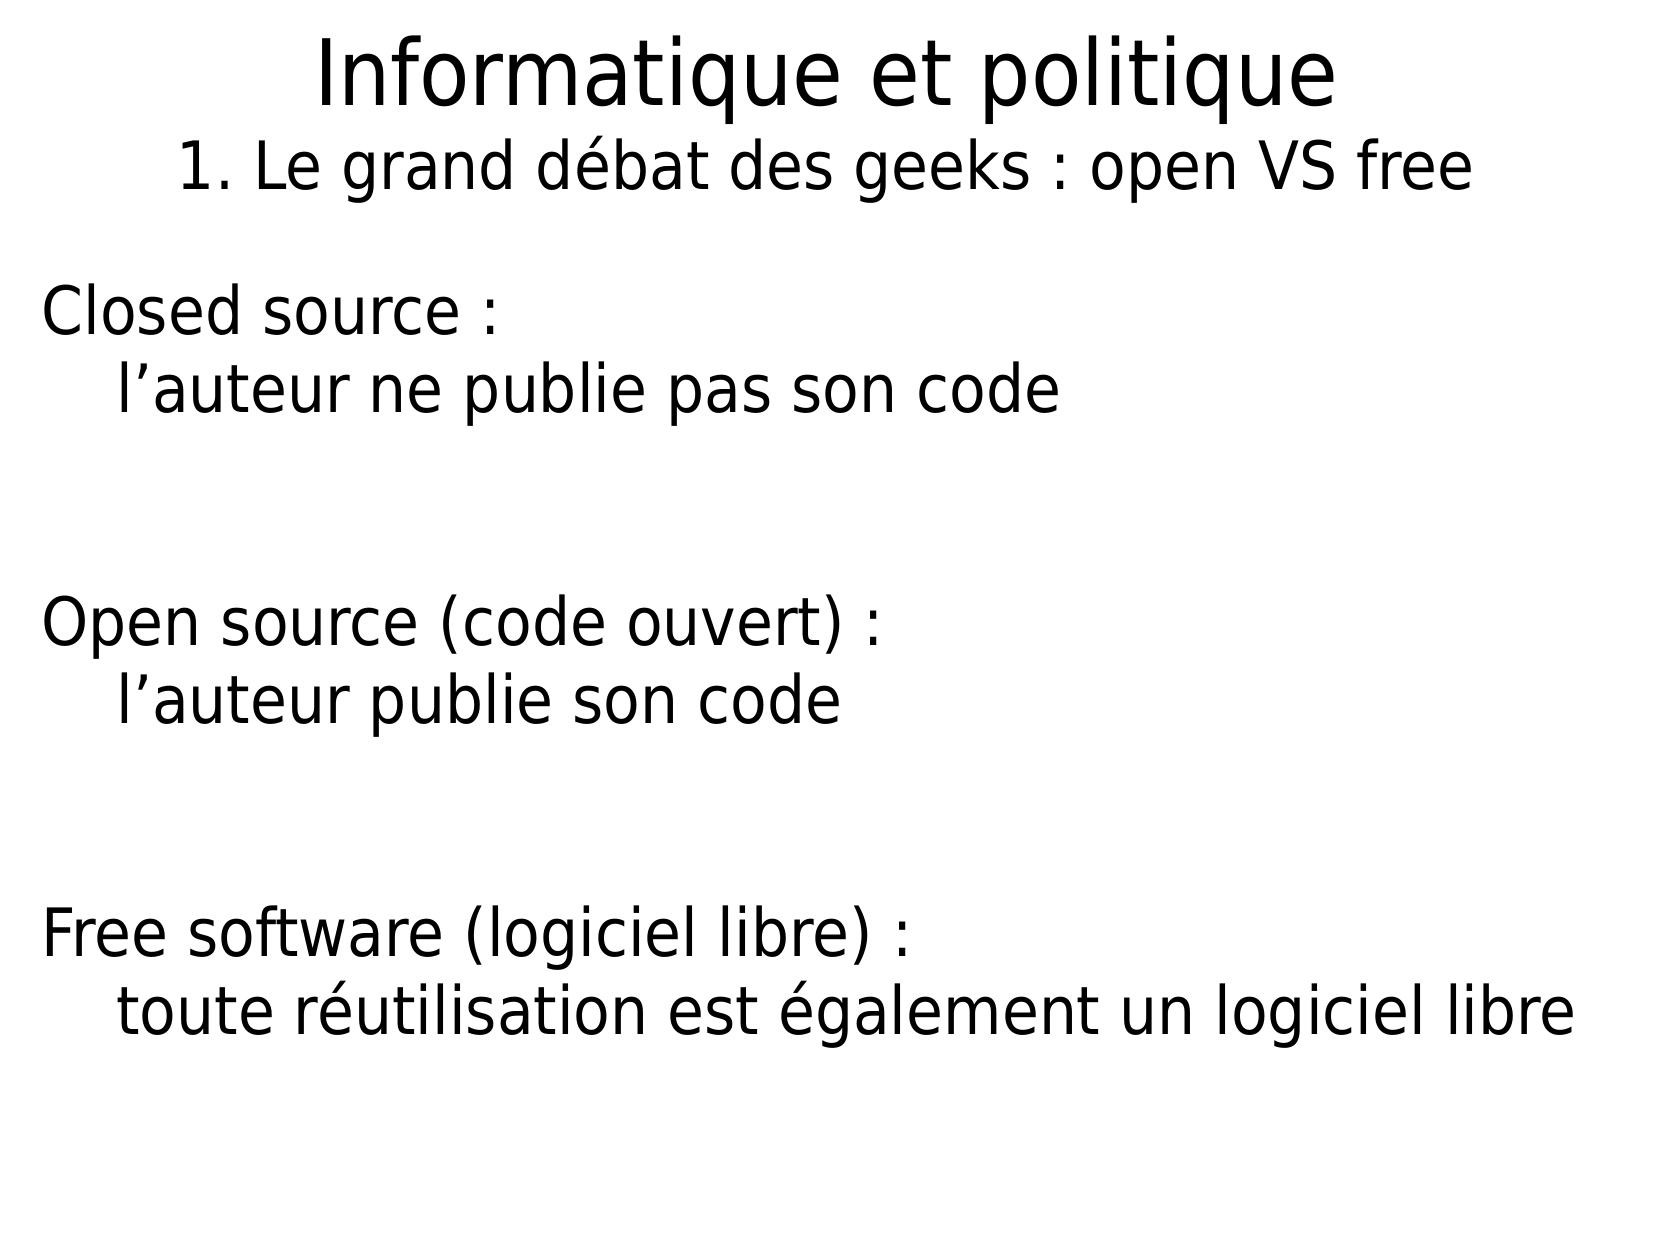

# Informatique et politique 1. Le grand débat des geeks : open VS free
Closed source :
	l’auteur ne publie pas son code
Open source (code ouvert) :
	l’auteur publie son code
Free software (logiciel libre) :
	toute réutilisation est également un logiciel libre